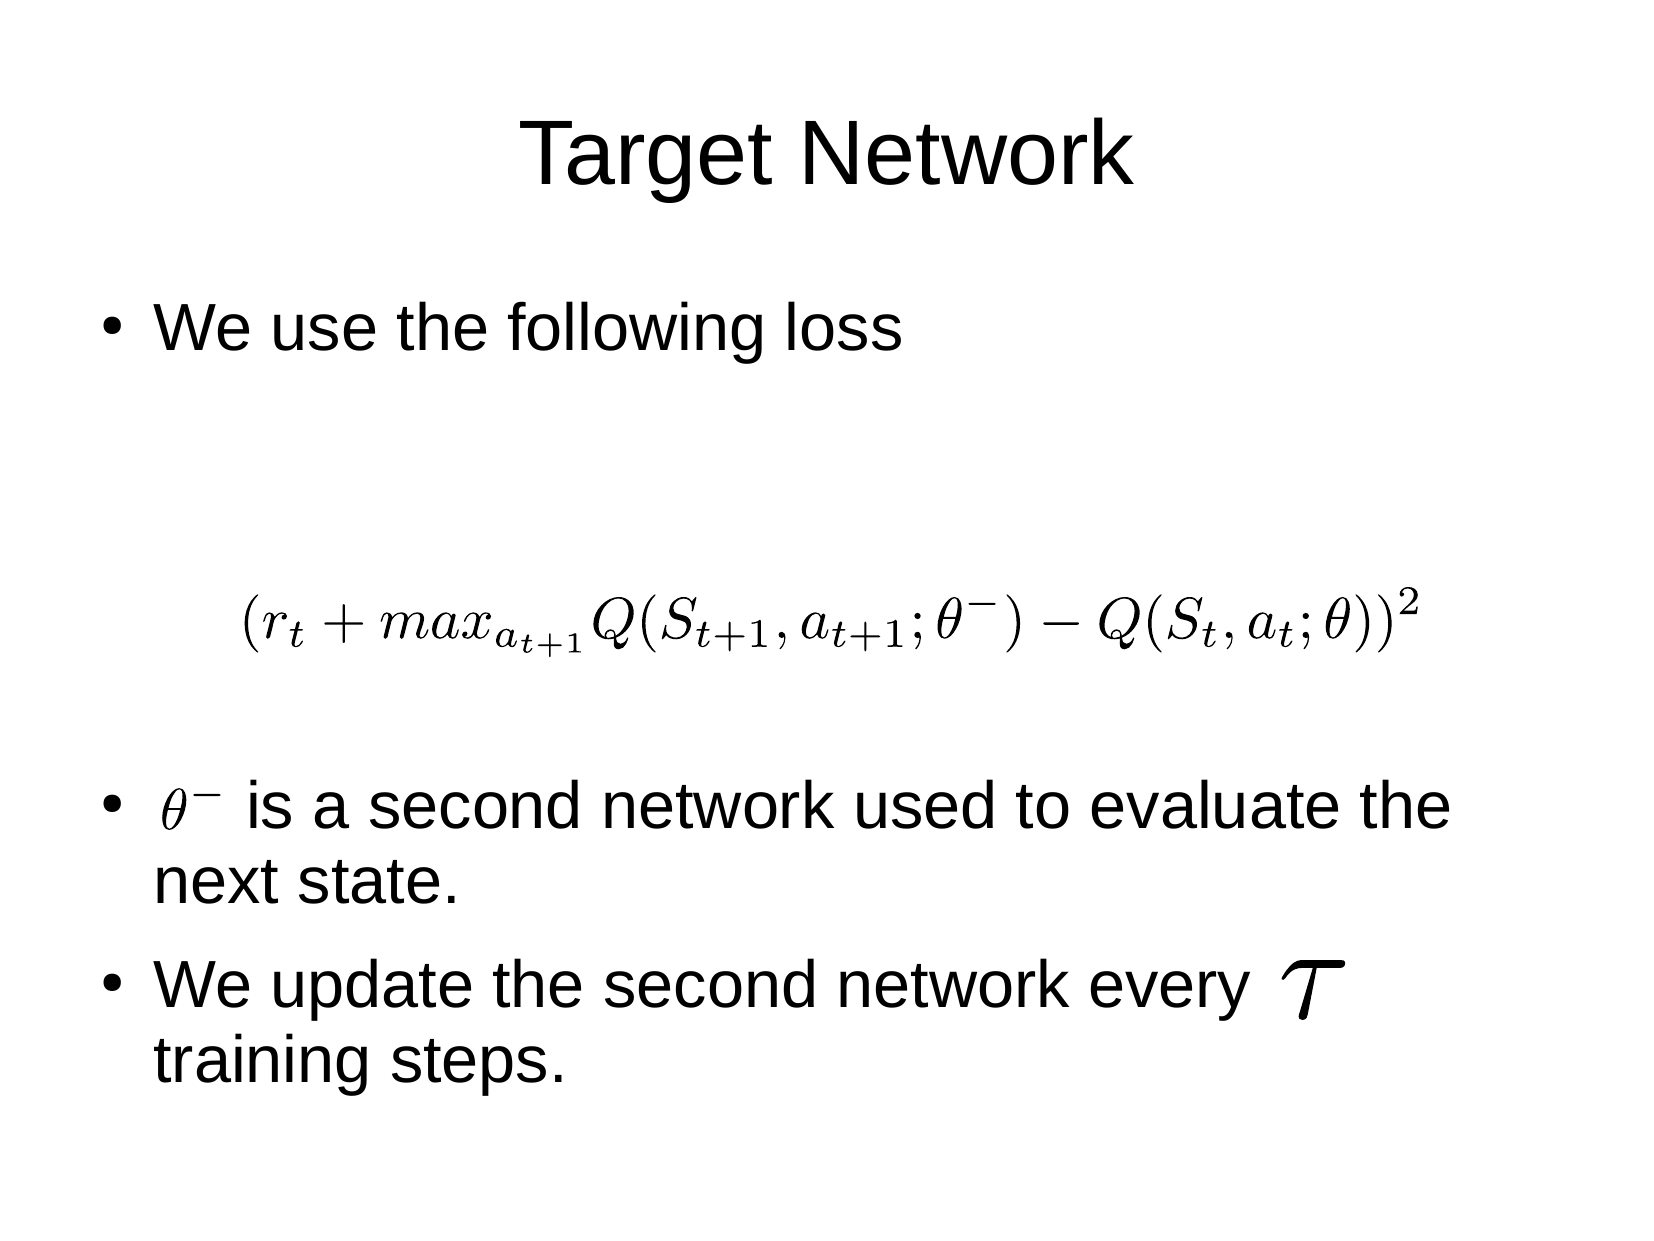

# Target Network
We use the following loss
 is a second network used to evaluate the next state.
We update the second network every training steps.